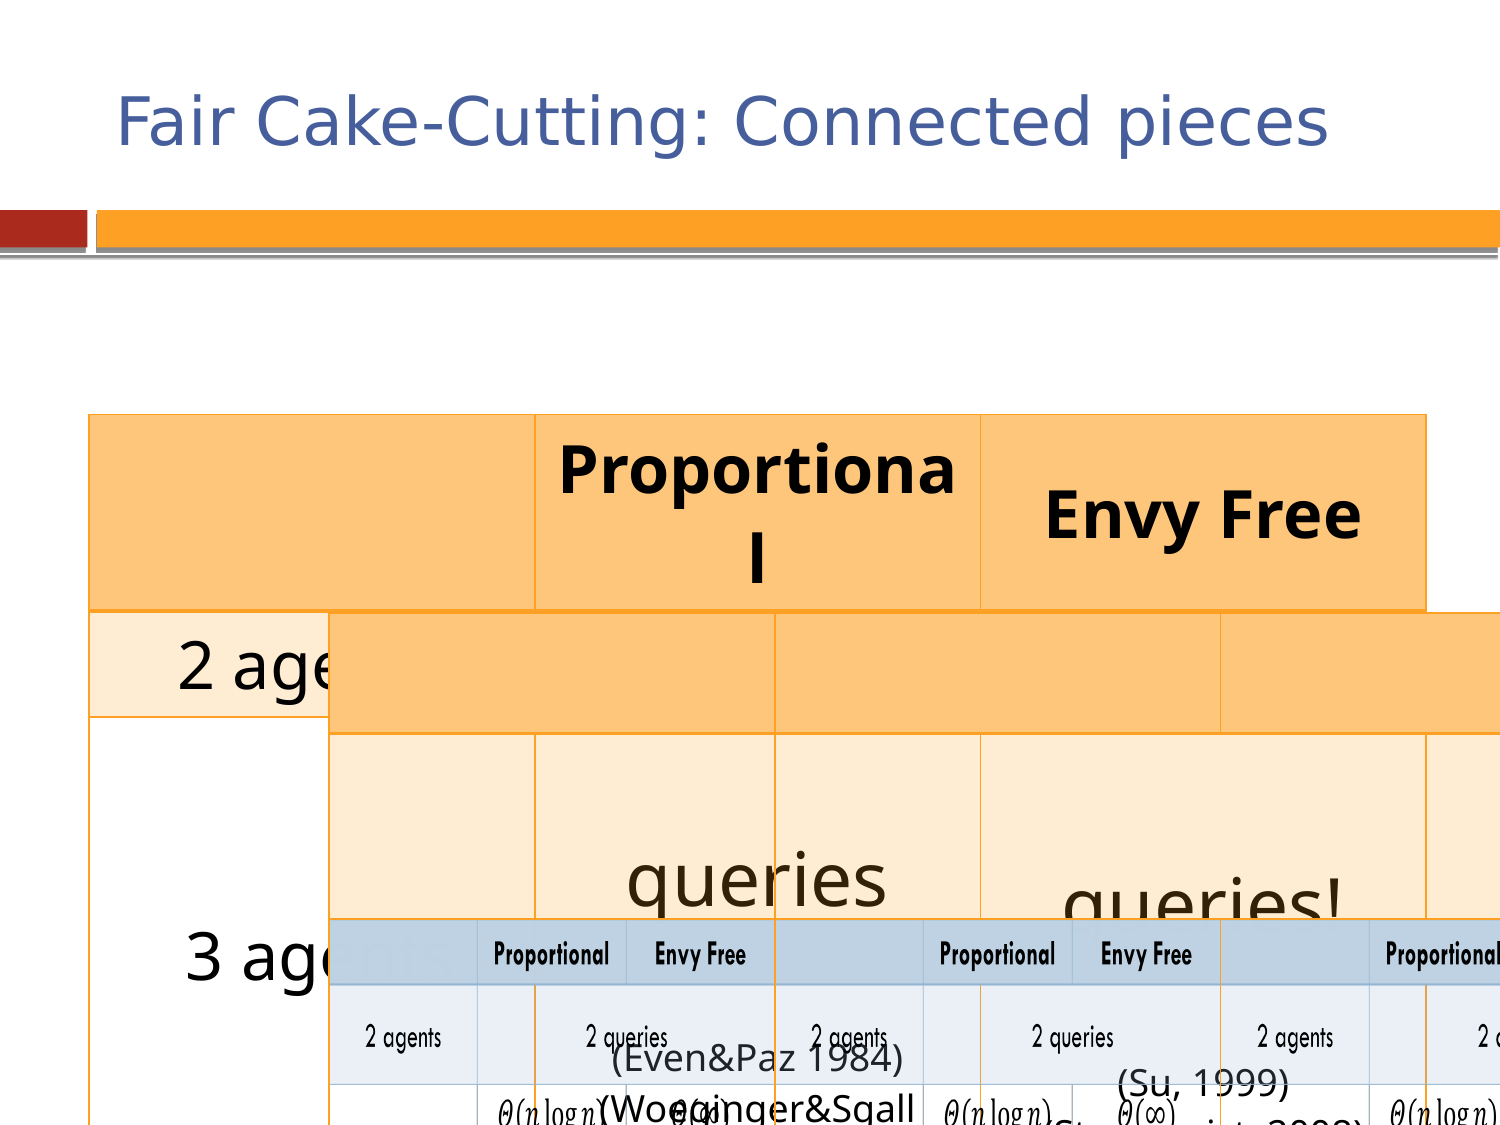

# Fair Cake-Cutting: Connected pieces
| | Proportional | Envy Free |
| --- | --- | --- |
| 2 agents | 2 queries | |
| 3 agents | queries (Even&Paz 1984) (Woeginger&Sgall 2007) | queries! (Su, 1999) (Stromquist, 2008) |
| | | |
| --- | --- | --- |
| | | |
| | | |